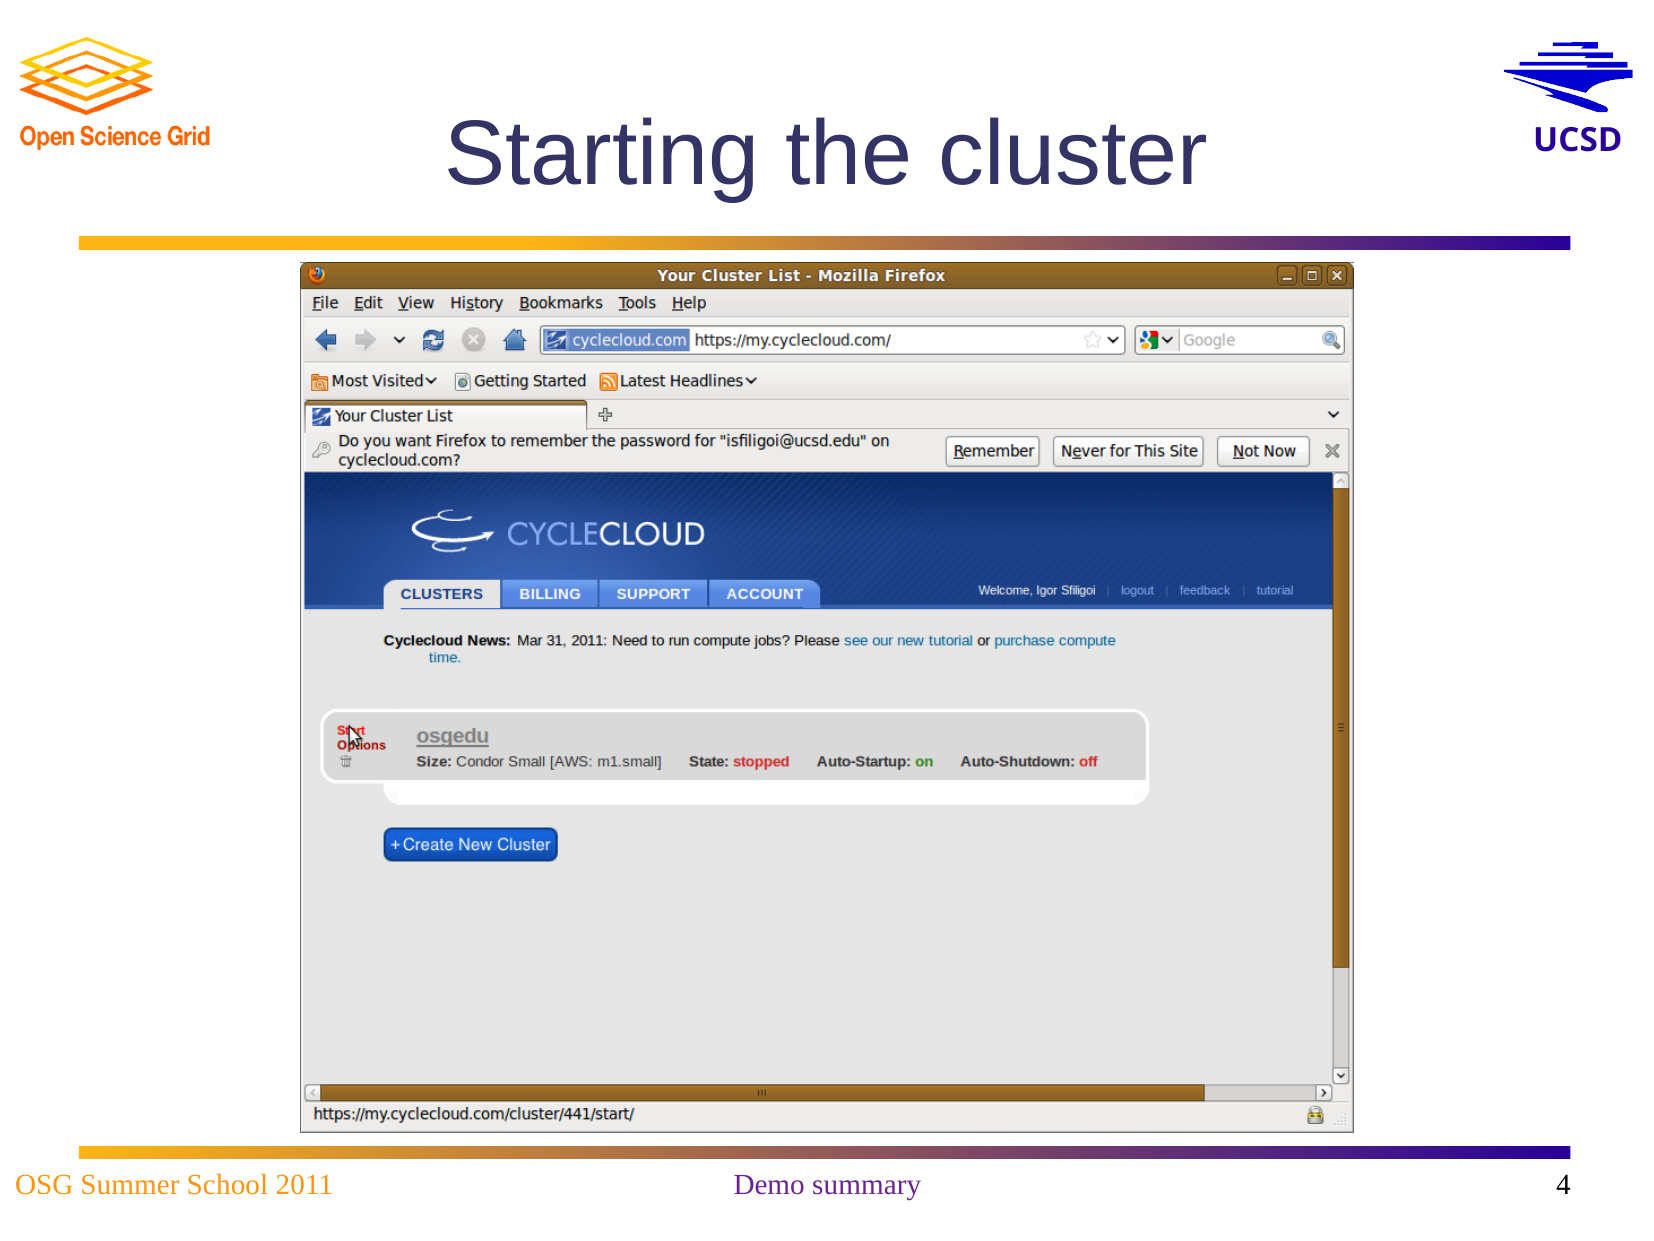

# Starting the cluster
OSG Summer School 2011
Demo summary
4